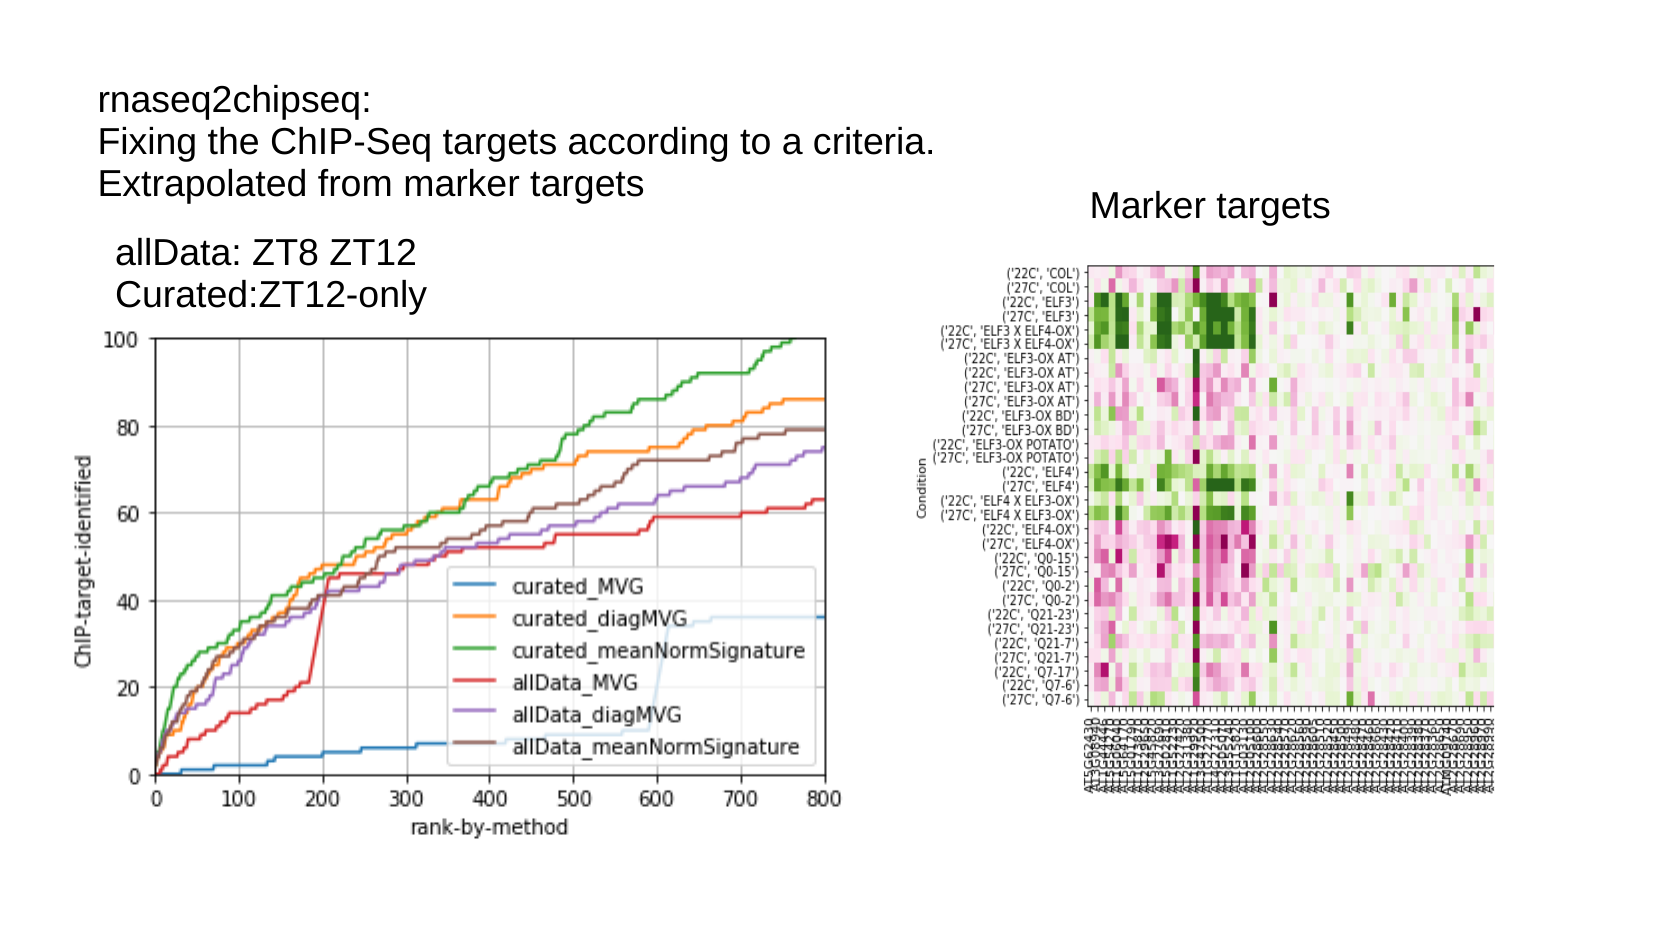

rnaseq2chipseq:
Fixing the ChIP-Seq targets according to a criteria.
Extrapolated from marker targets
Marker targets
allData: ZT8 ZT12
Curated:ZT12-only